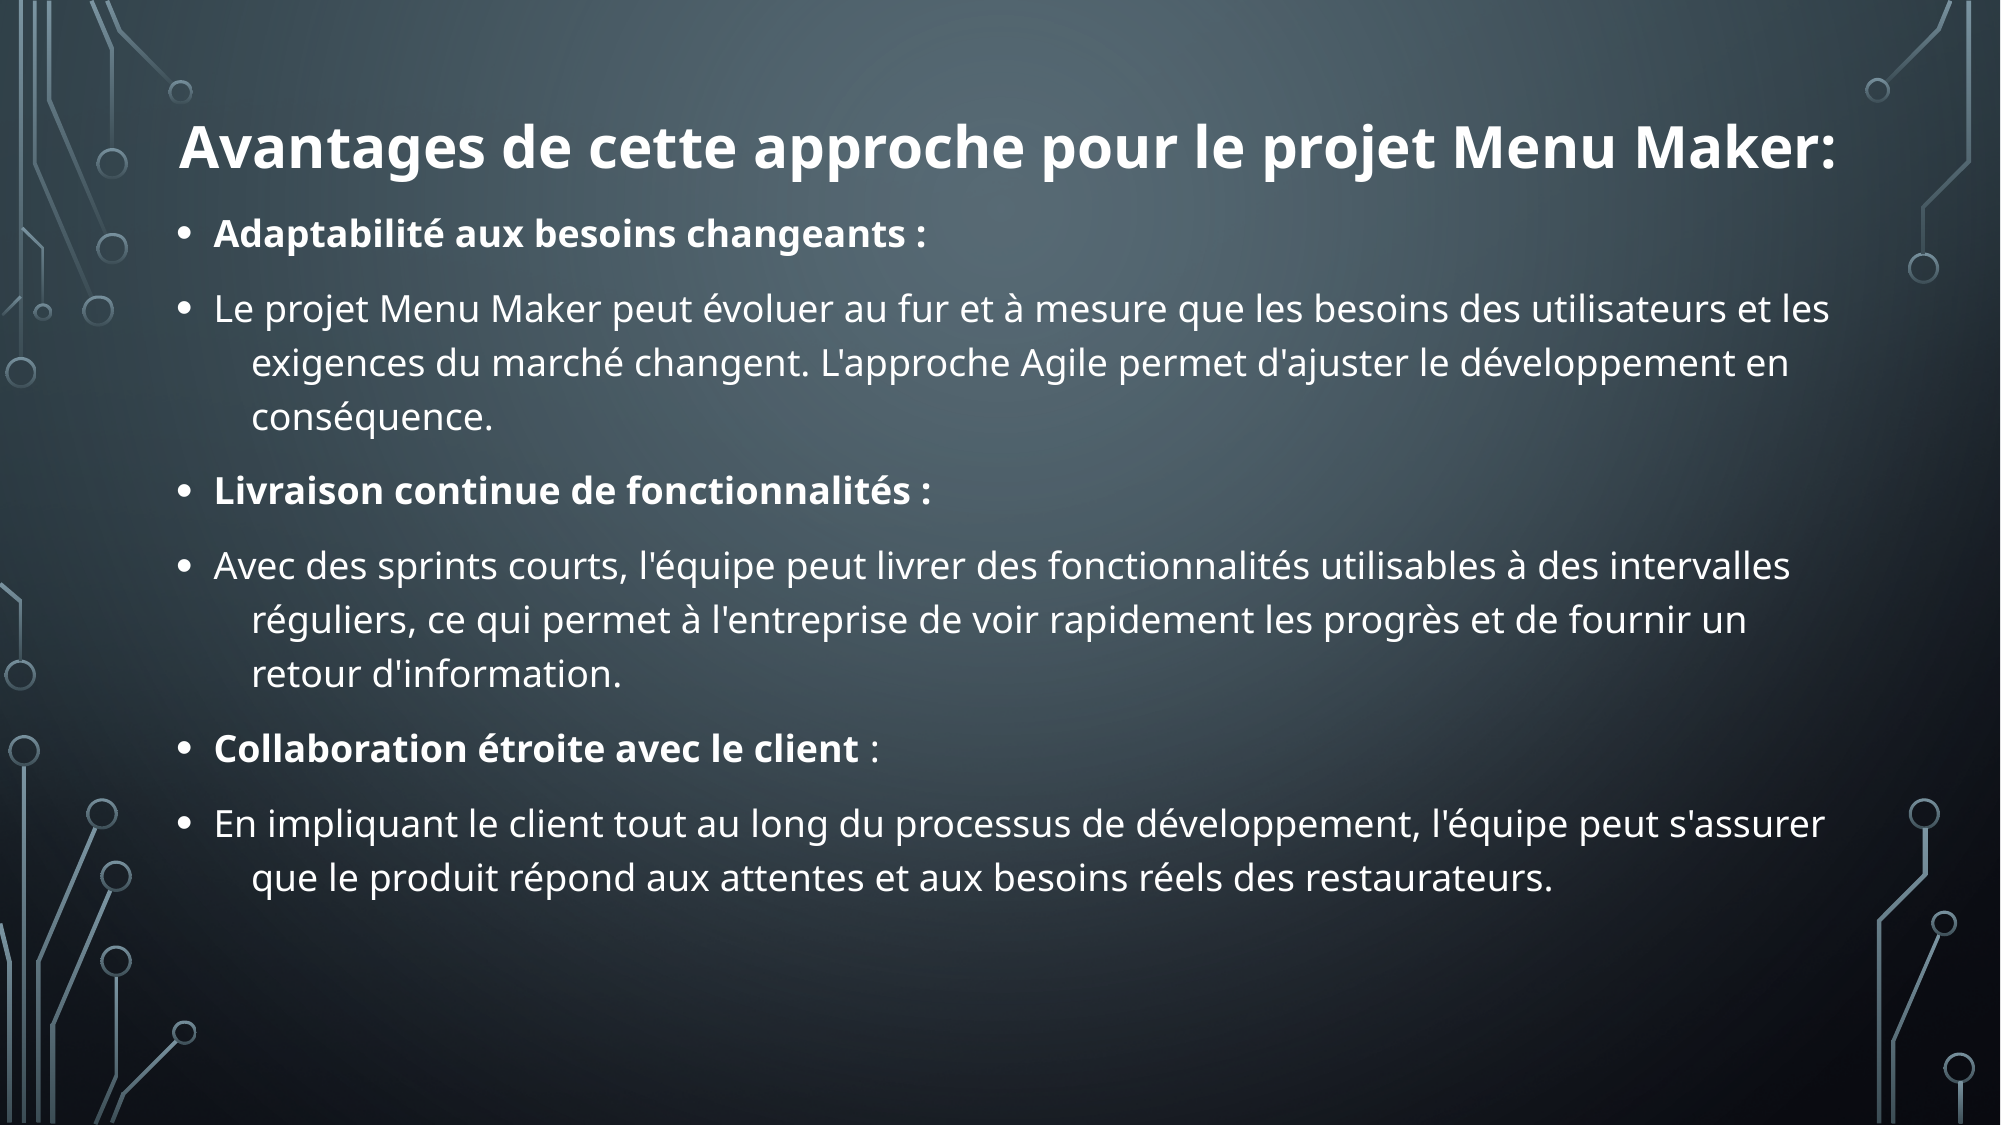

# Avantages de cette approche pour le projet Menu Maker:
Adaptabilité aux besoins changeants :
Le projet Menu Maker peut évoluer au fur et à mesure que les besoins des utilisateurs et les exigences du marché changent. L'approche Agile permet d'ajuster le développement en conséquence.
Livraison continue de fonctionnalités :
Avec des sprints courts, l'équipe peut livrer des fonctionnalités utilisables à des intervalles réguliers, ce qui permet à l'entreprise de voir rapidement les progrès et de fournir un retour d'information.
Collaboration étroite avec le client :
En impliquant le client tout au long du processus de développement, l'équipe peut s'assurer que le produit répond aux attentes et aux besoins réels des restaurateurs.